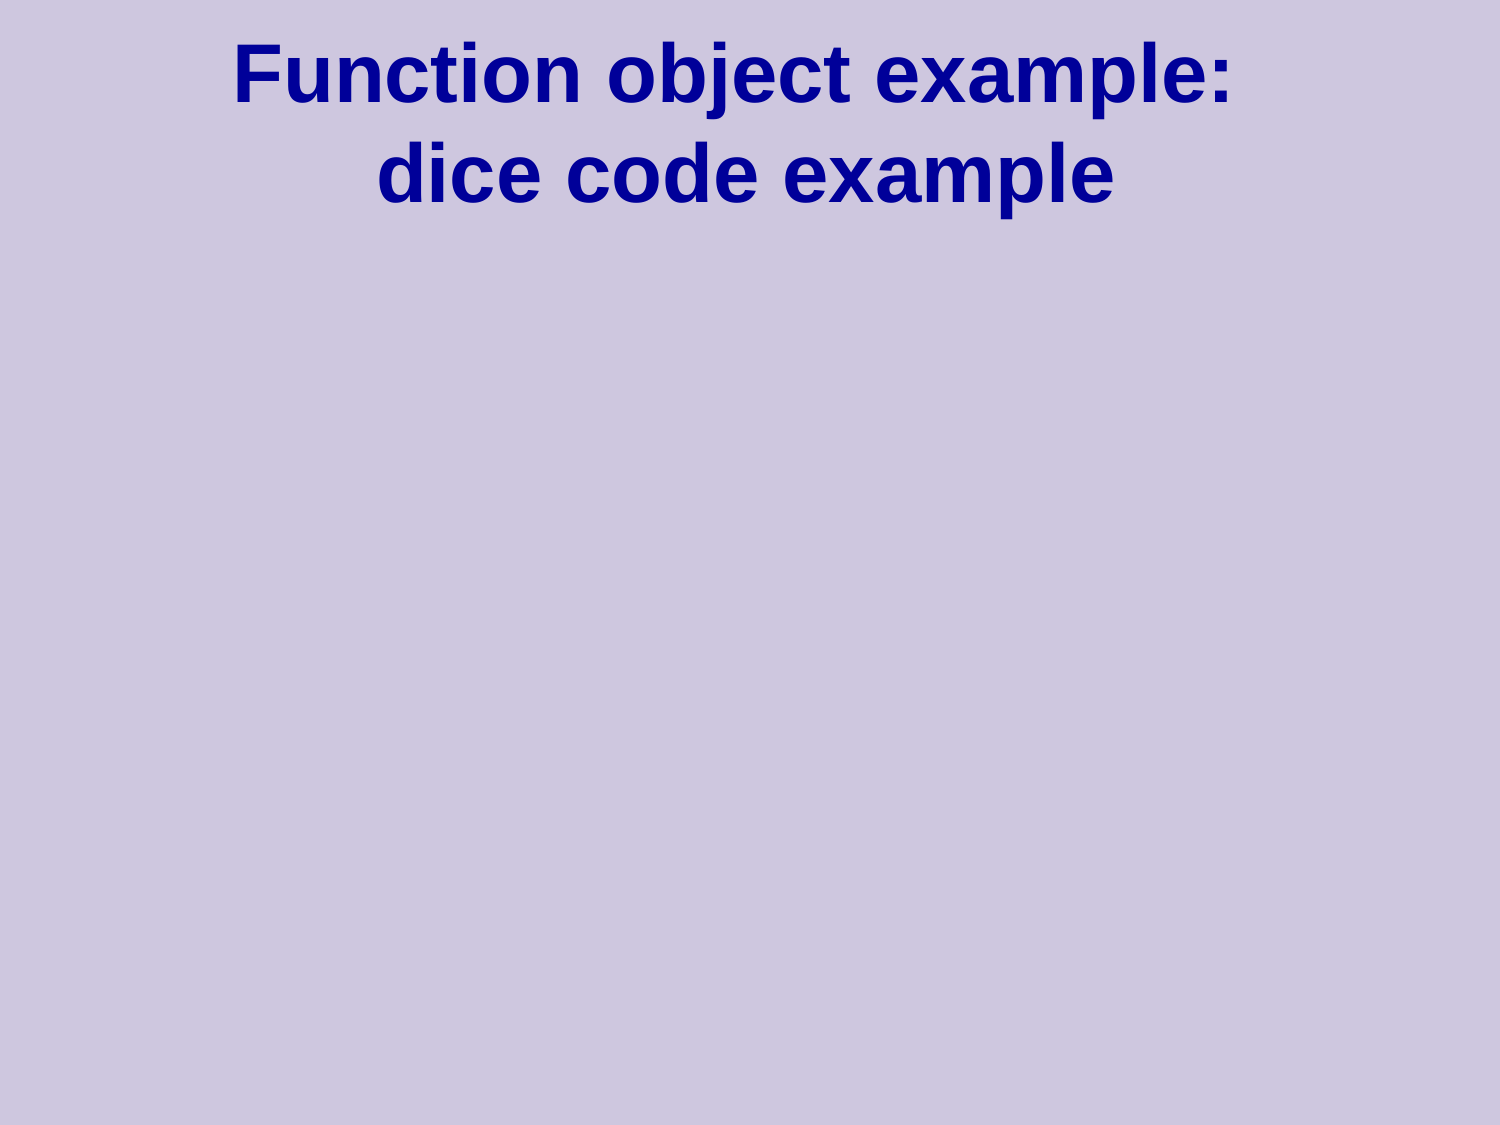

# Function object example: dice code example